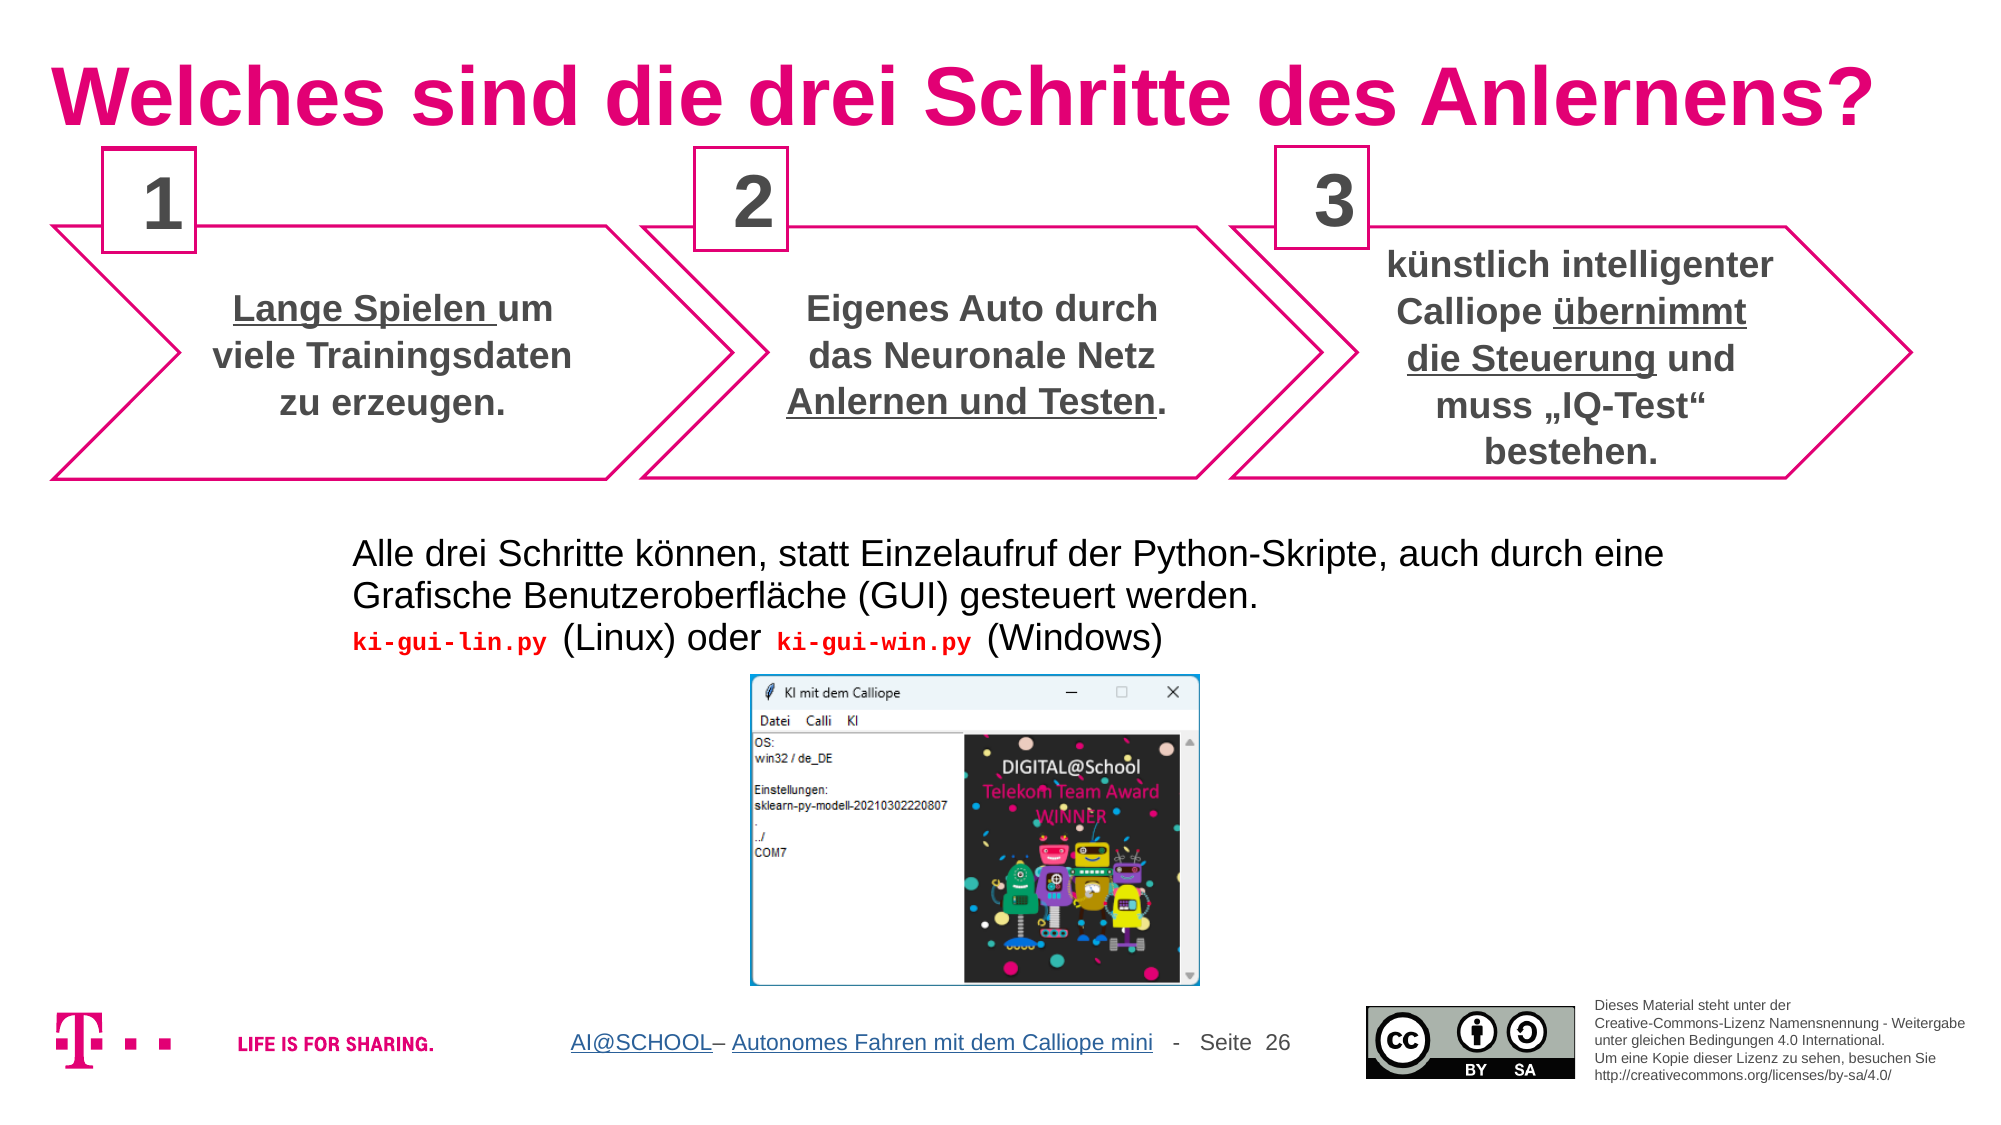

Welches sind die drei Schritte des Anlernens?
3
1
2
1
Lange Spielen um viele Trainingsdaten zu erzeugen.
Eigenes Auto durch das Neuronale Netz Anlernen und Testen.
künstlich intelligenter Calliope übernimmt die Steuerung und muss „IQ-Test“ bestehen.
Alle drei Schritte können, statt Einzelaufruf der Python-Skripte, auch durch eine
Grafische Benutzeroberfläche (GUI) gesteuert werden.
ki-gui-lin.py (Linux) oder ki-gui-win.py (Windows)